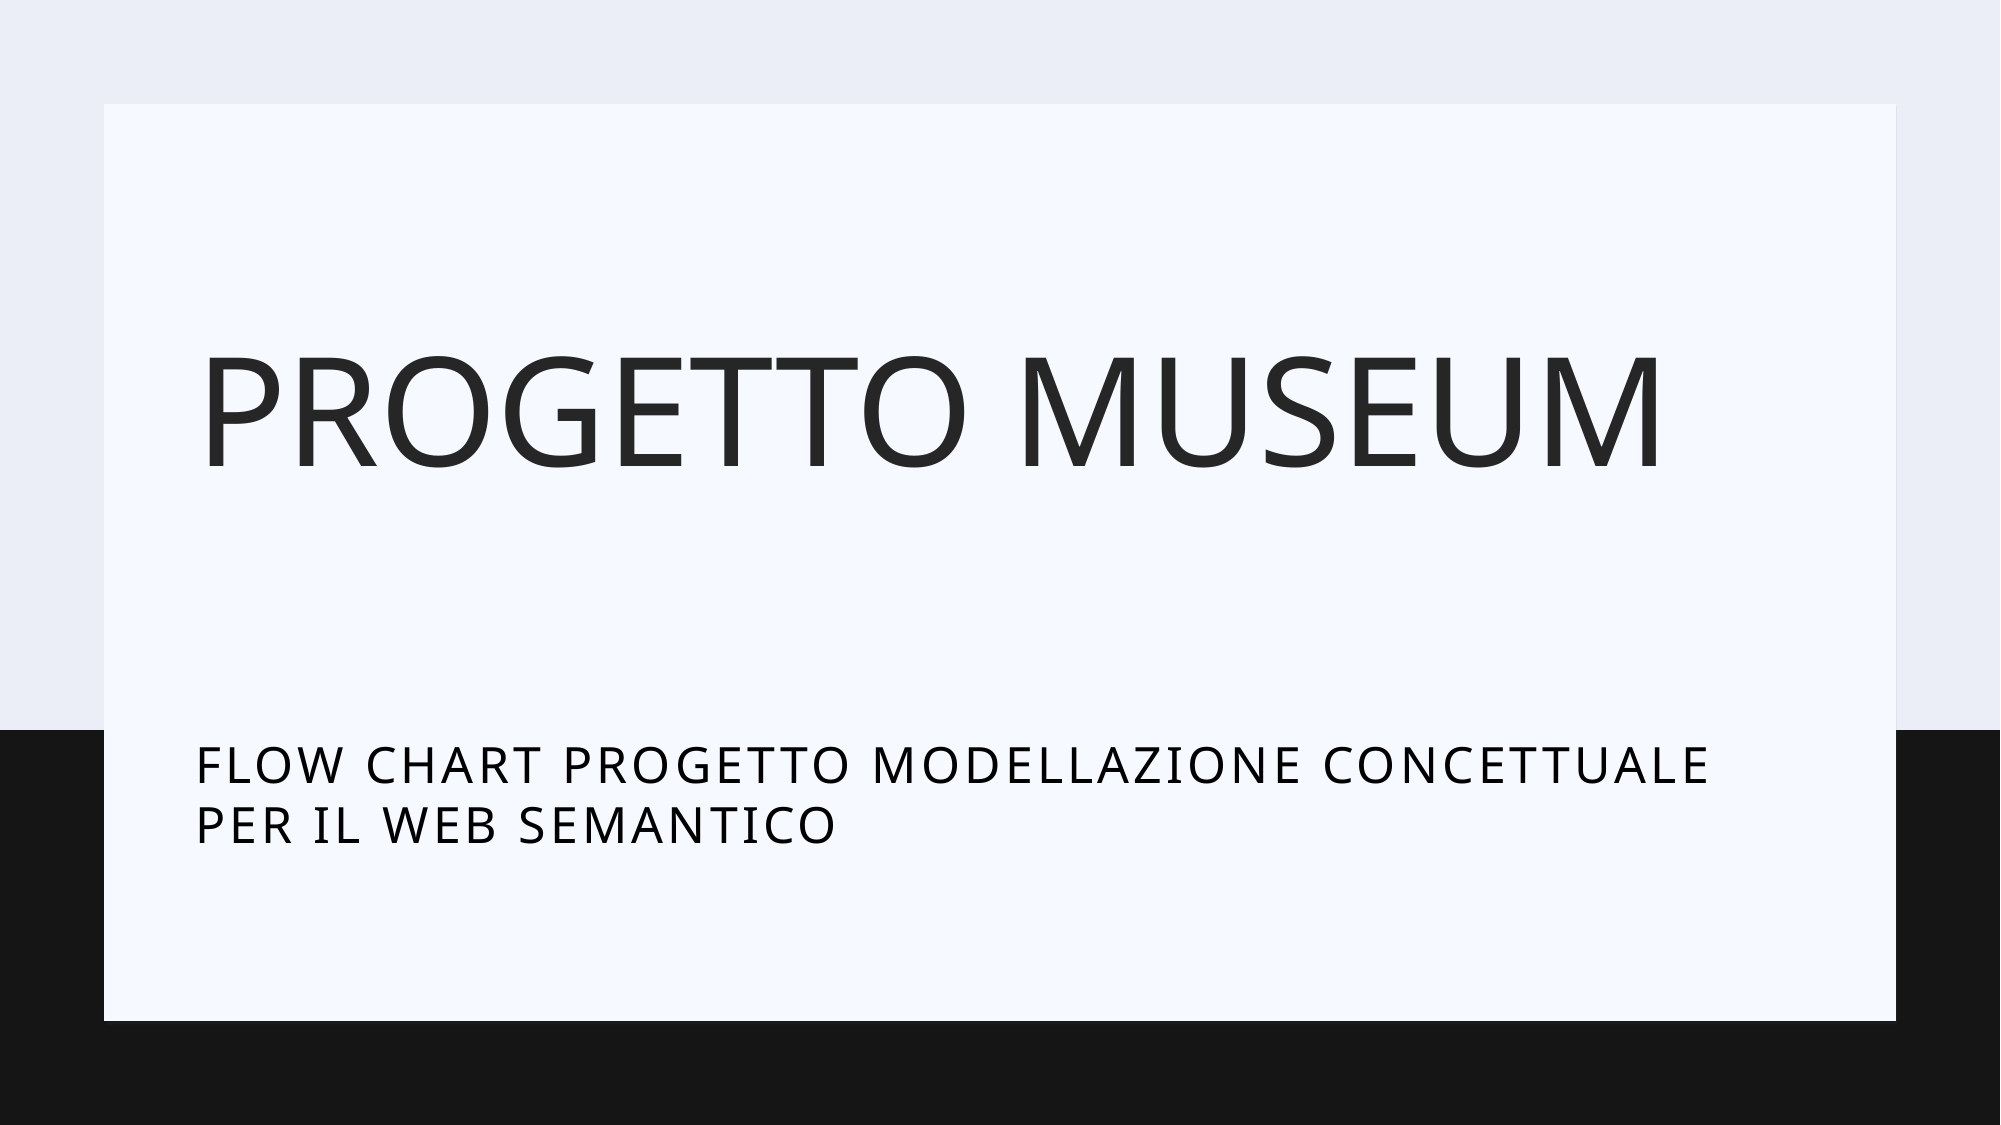

# Progetto Museum
flow chart progetto modellazione concettuale per il web semantico